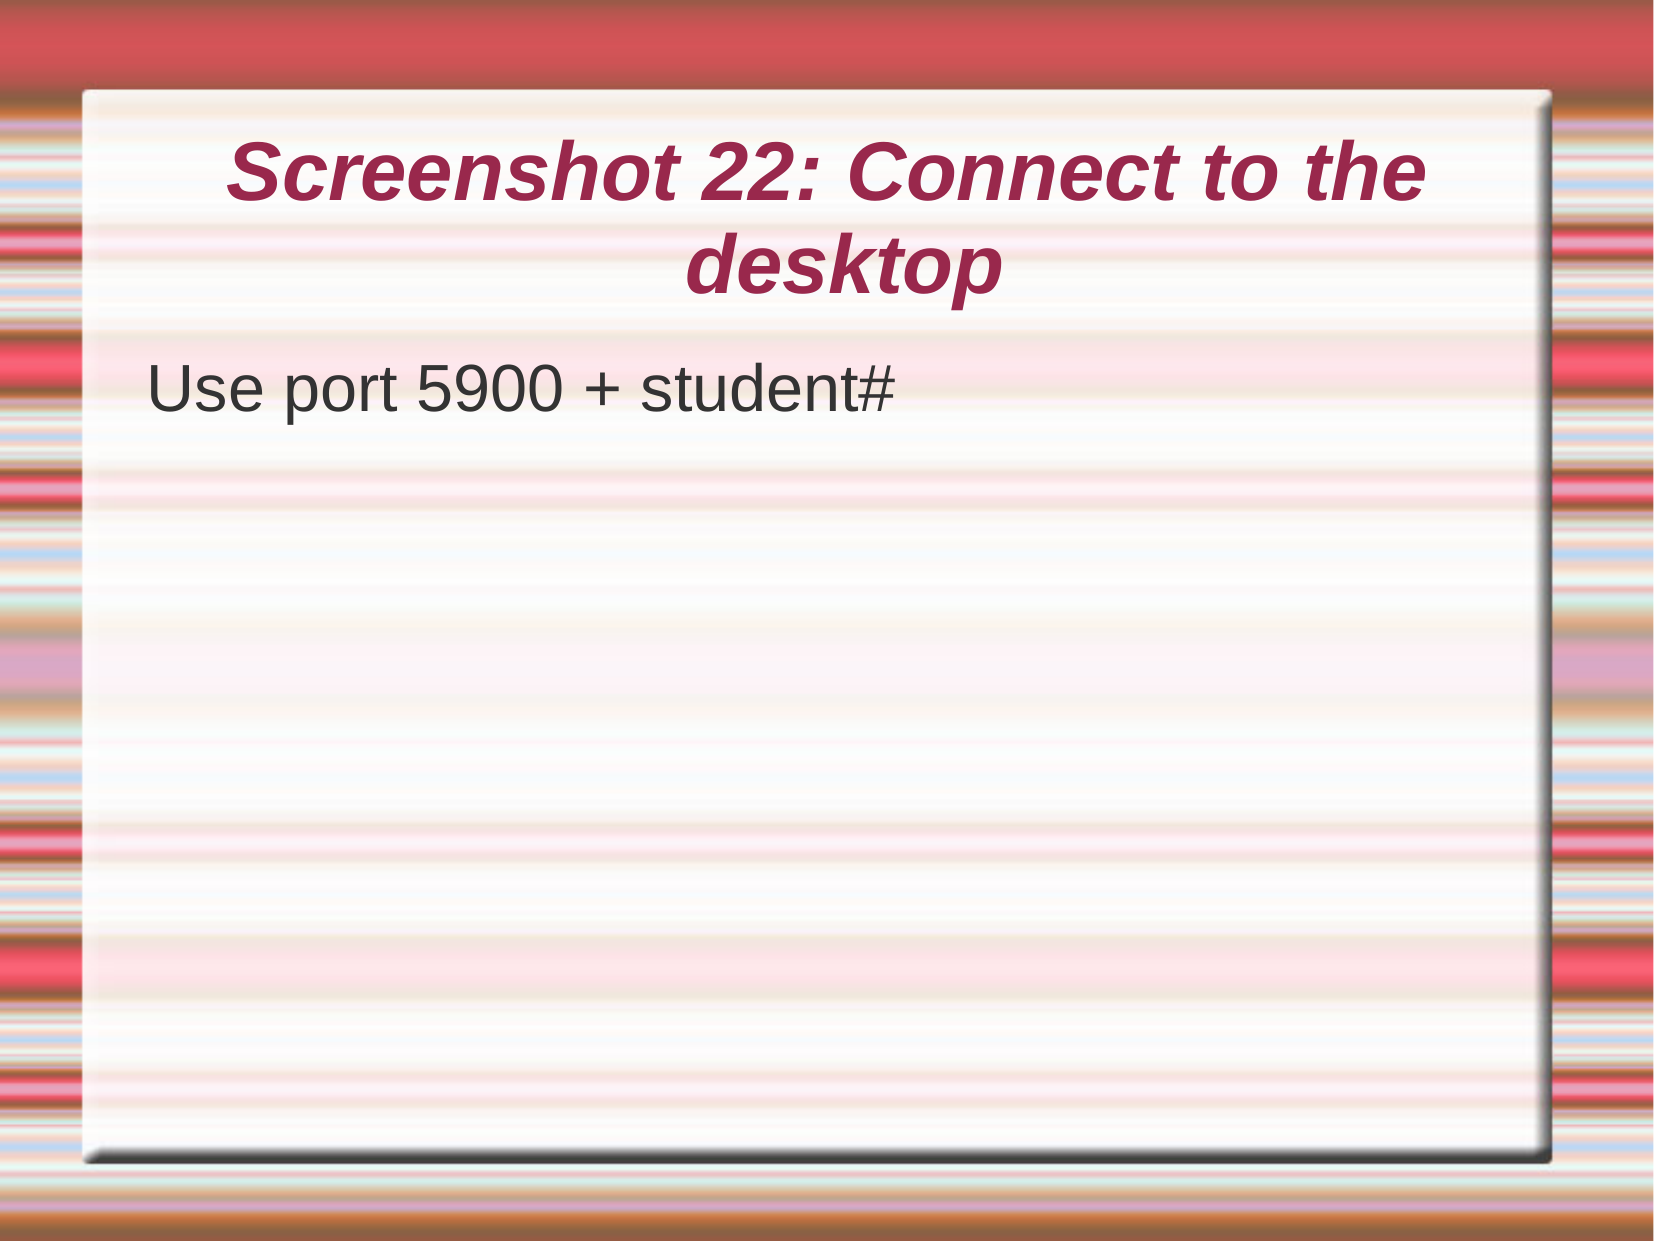

# Screenshot 22: Connect to the desktop
Use port 5900 + student#